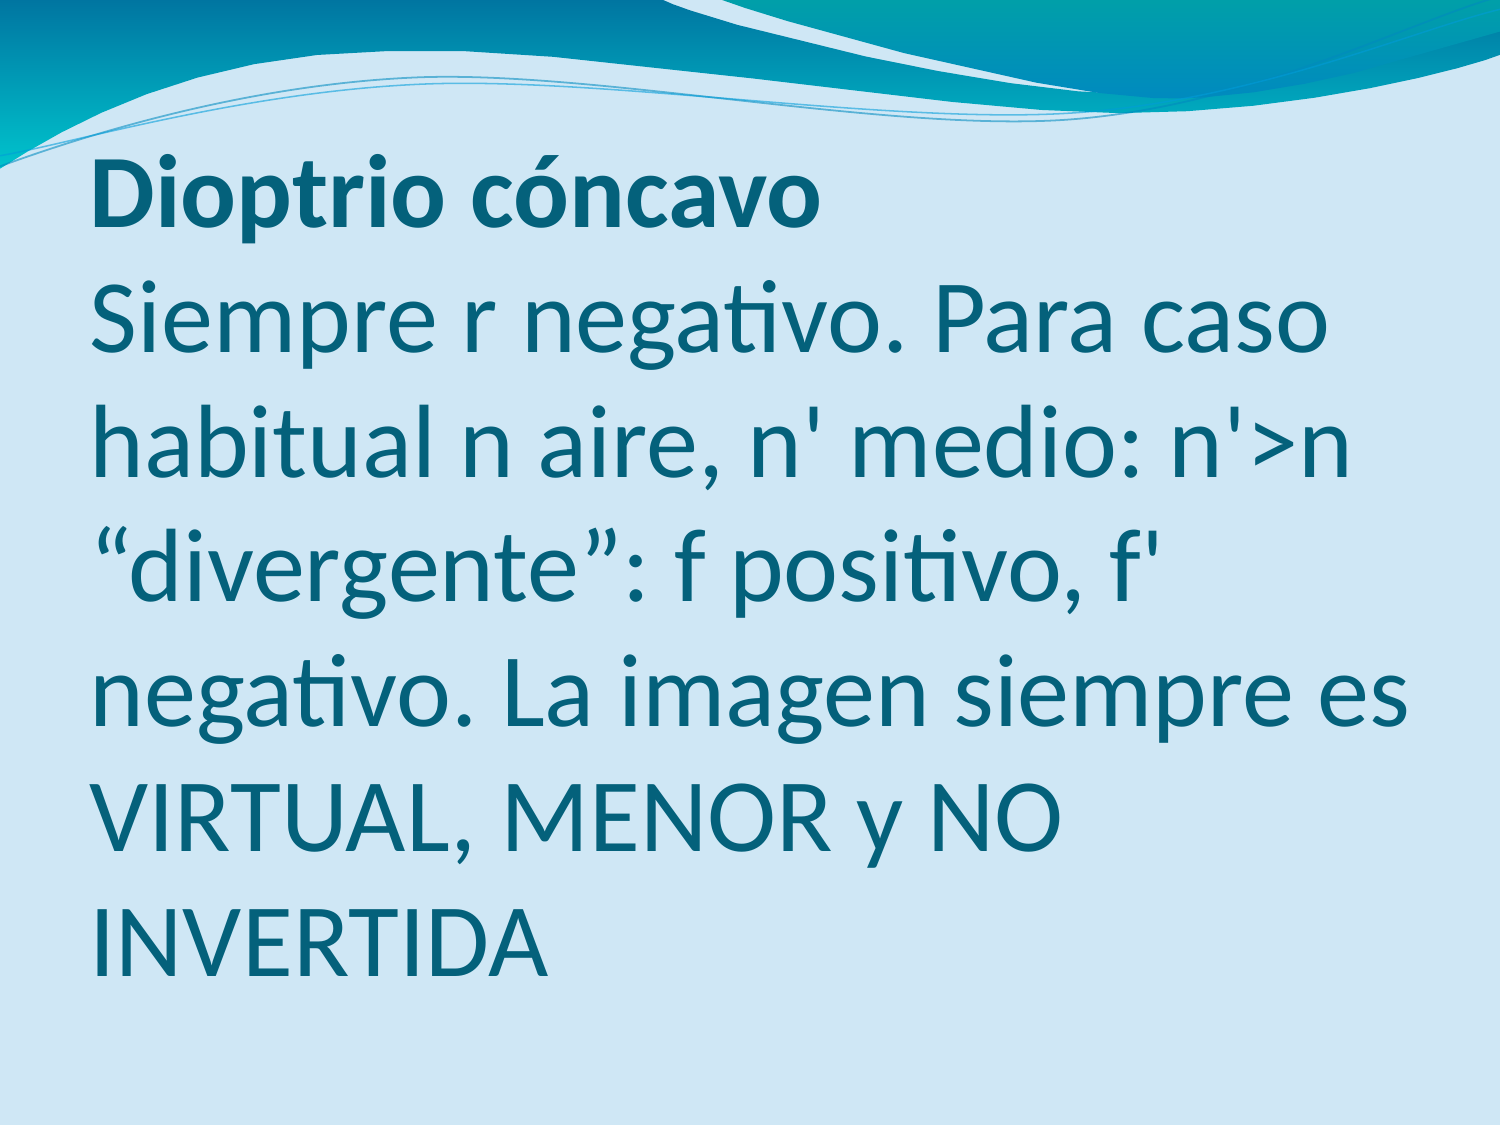

# Dioptrio cóncavo Siempre r negativo. Para caso habitual n aire, n' medio: n'>n “divergente”: f positivo, f' negativo. La imagen siempre es VIRTUAL, MENOR y NO INVERTIDA